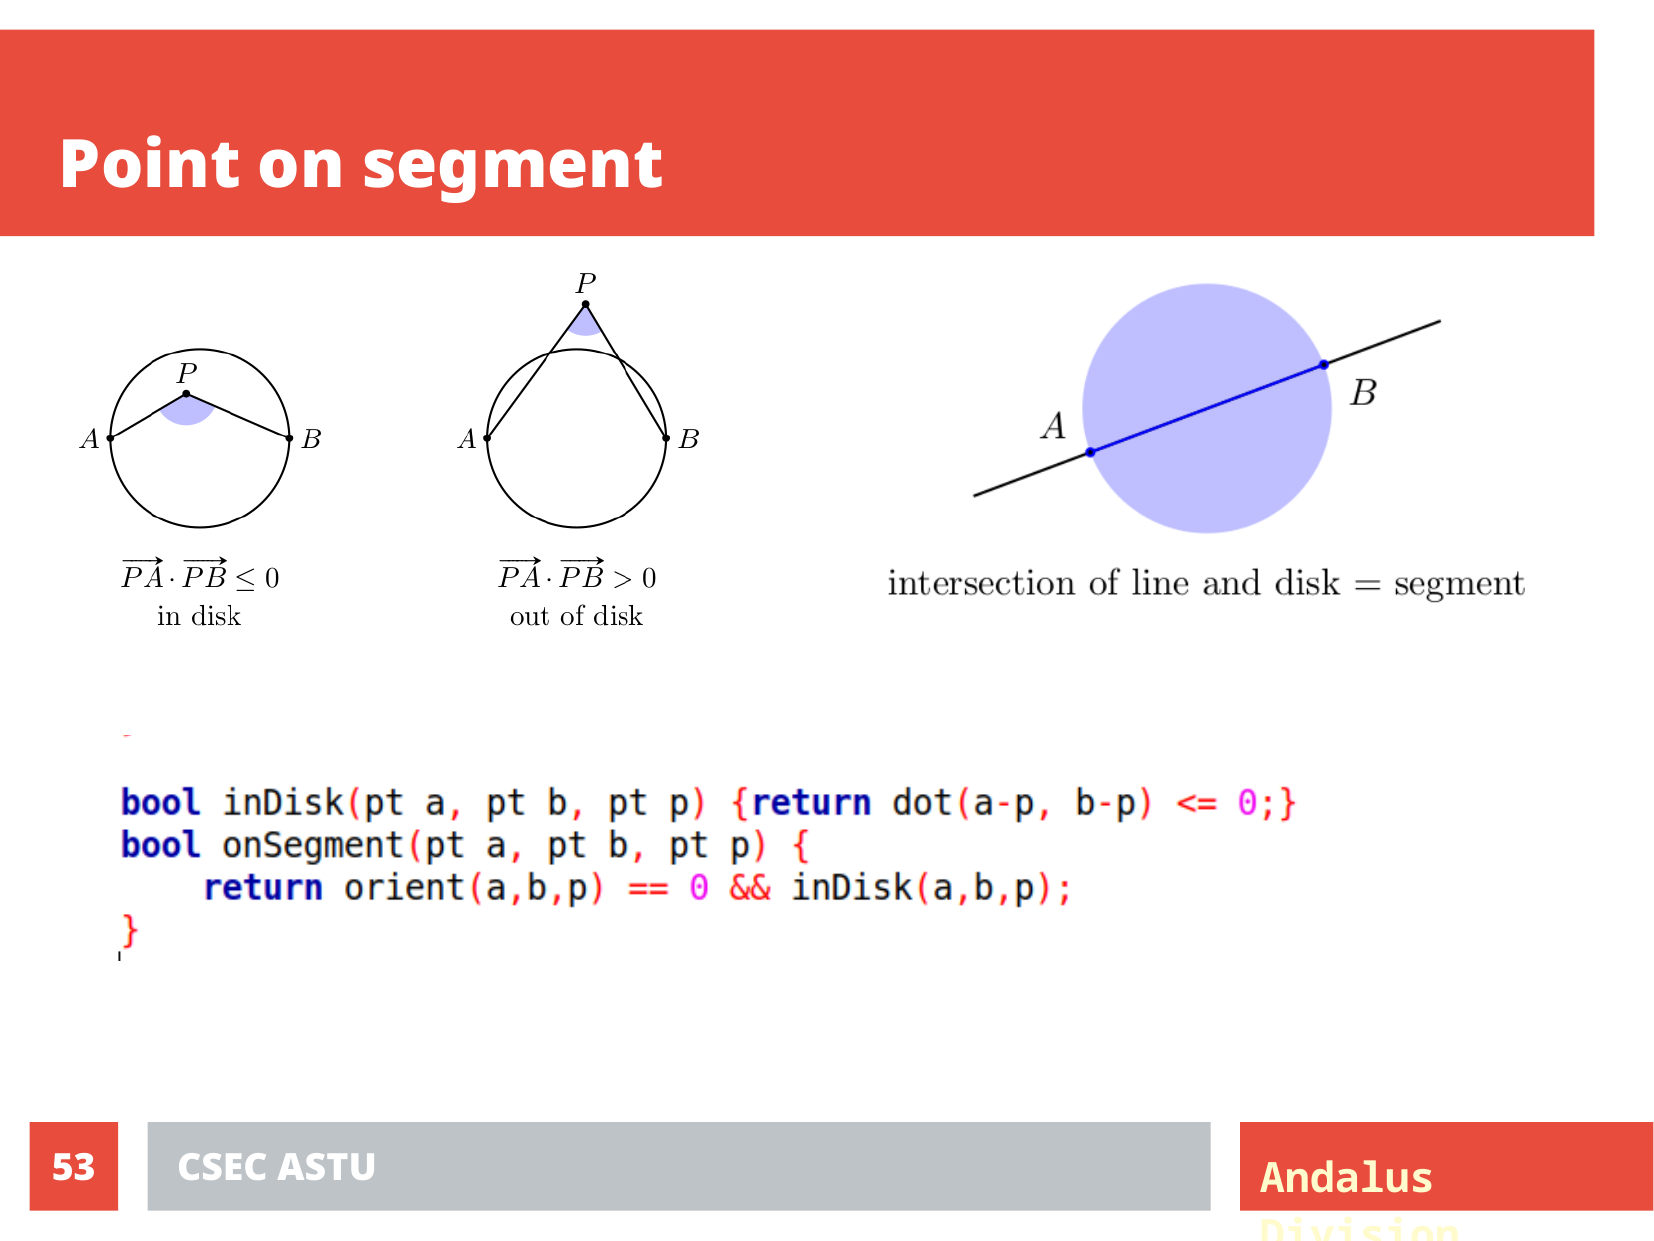

# Point on segment
53
CSEC ASTU
Andalus Division